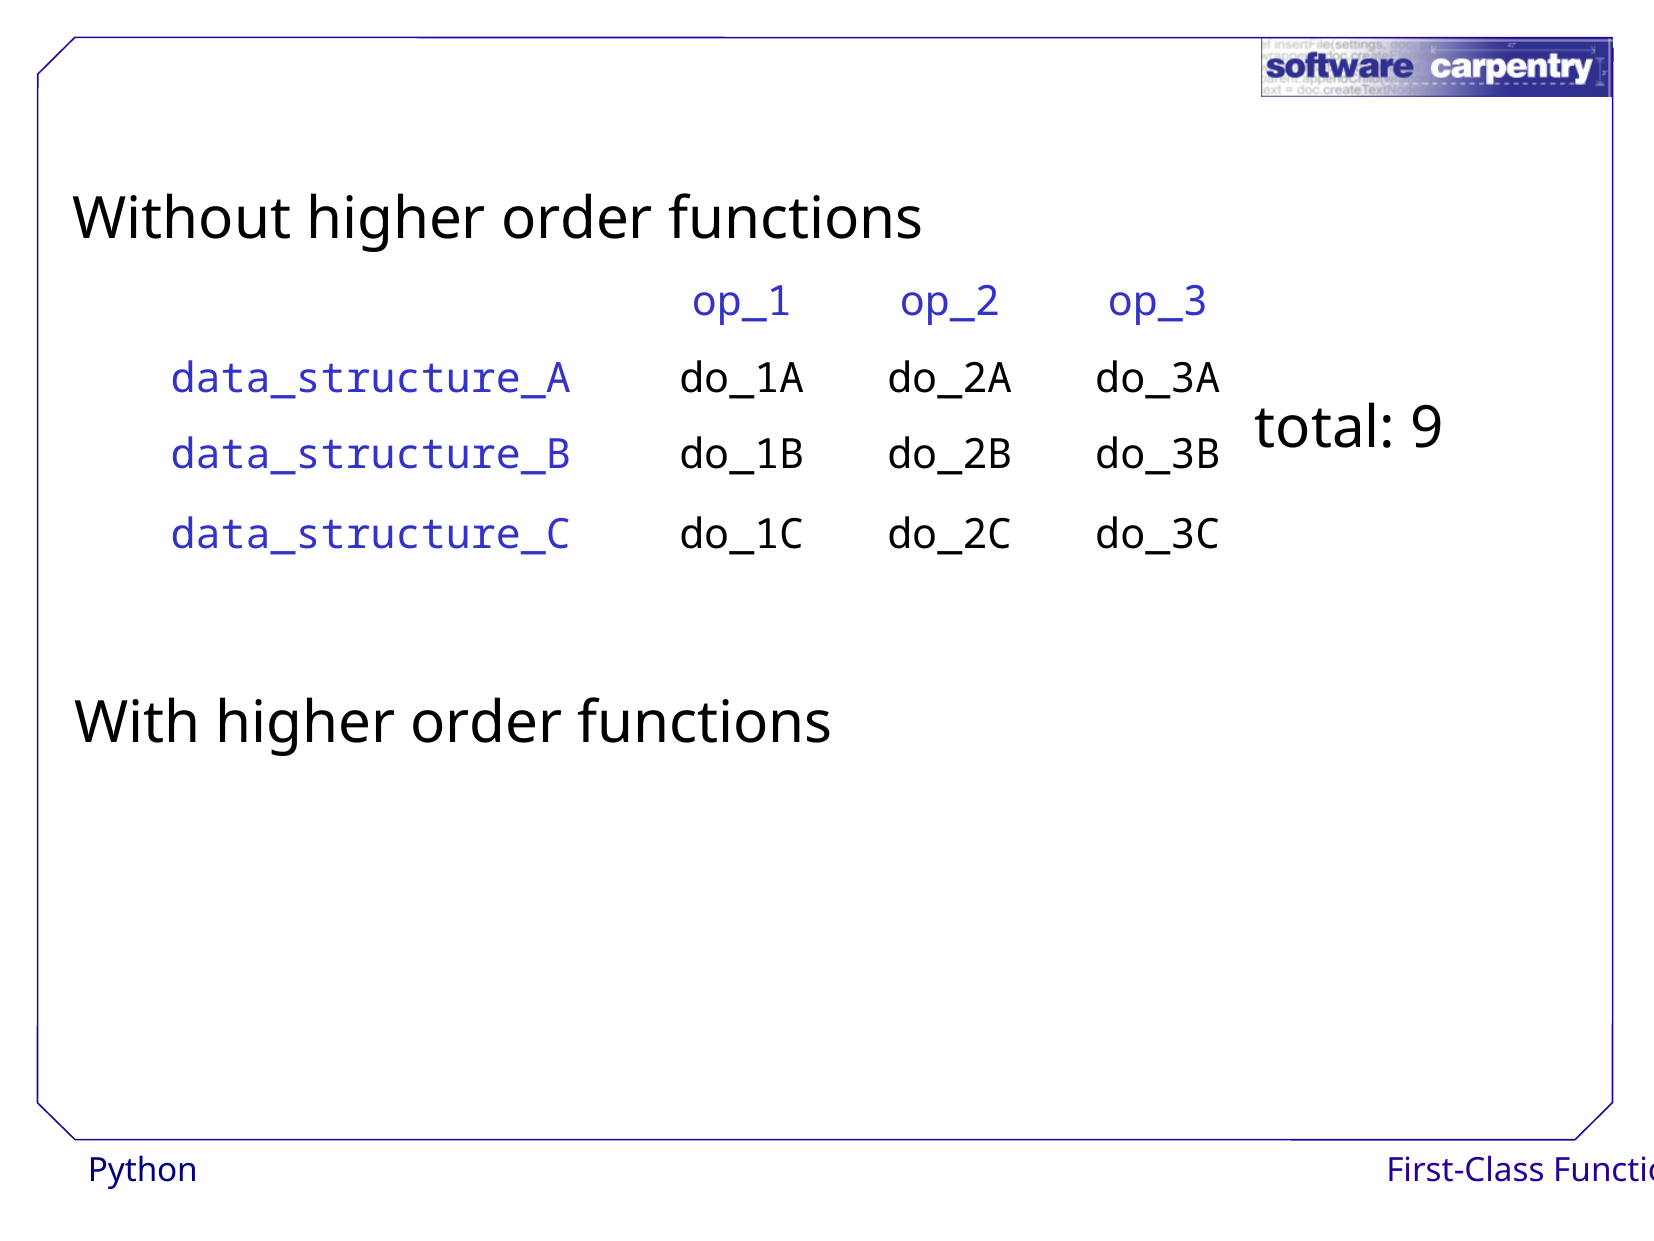

Without higher order functions
| | op\_1 | op\_2 | op\_3 |
| --- | --- | --- | --- |
| data\_structure\_A | do\_1A | do\_2A | do\_3A |
| data\_structure\_B | do\_1B | do\_2B | do\_3B |
| data\_structure\_C | do\_1C | do\_2C | do\_3C |
total: 9
With higher order functions